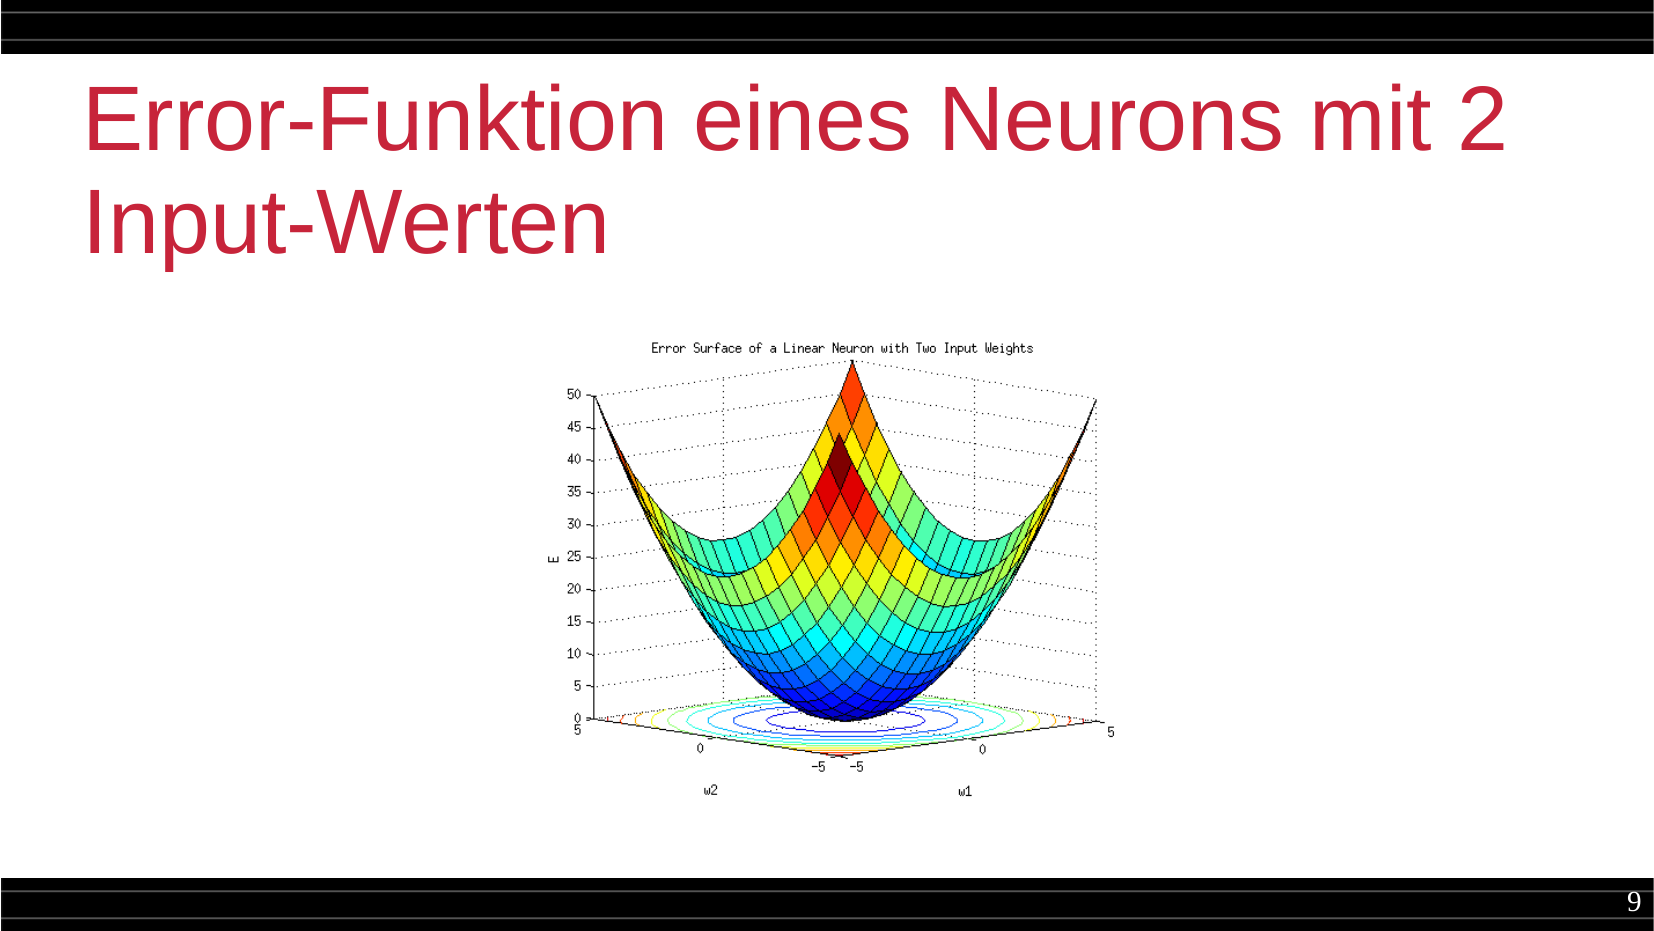

# Error-Funktion eines Neurons mit 2 Input-Werten